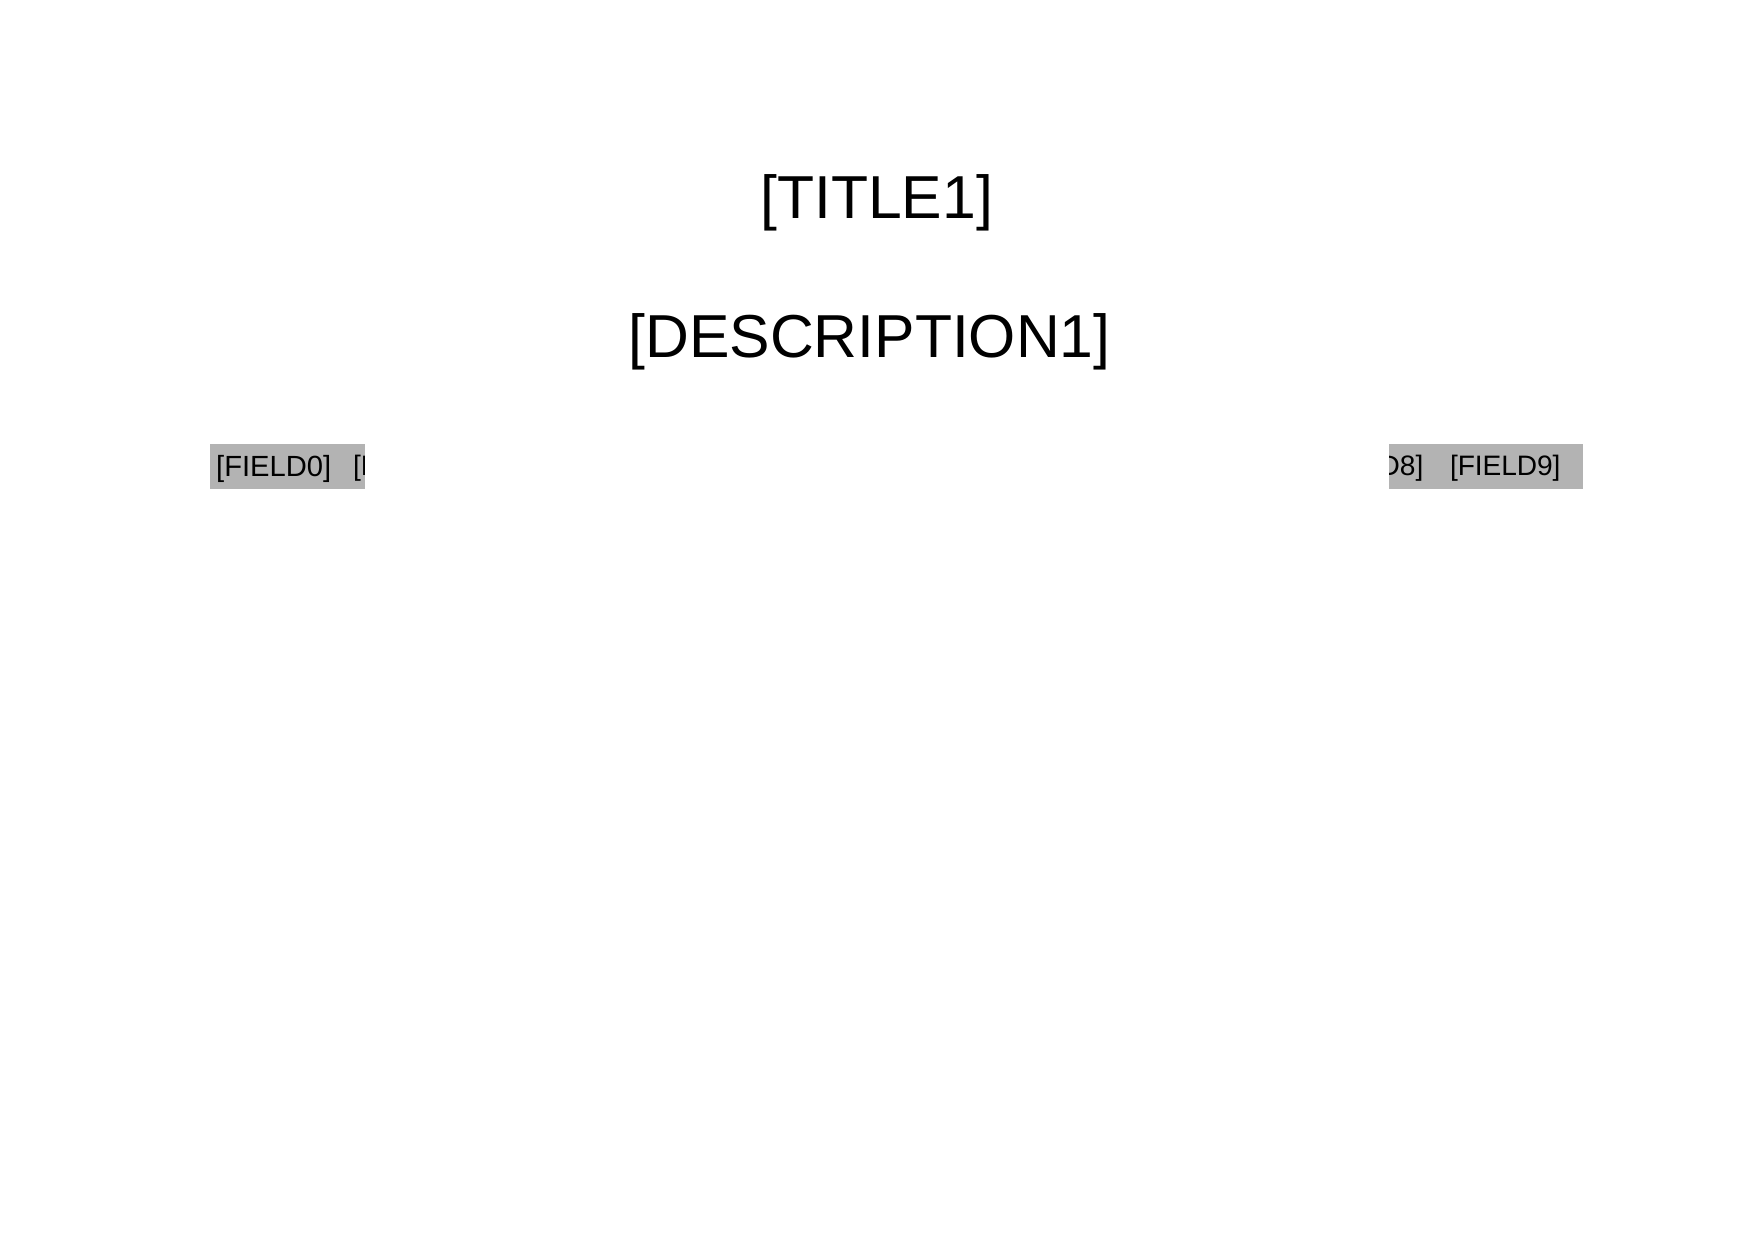

# [TITLE1]
[DESCRIPTION1]
| [FIELD0] | [FIELD1] | [FIELD2] | [FIELD3] | [FIELD4] | [FIELD5] | [FIELD6] | [FIELD7] | [FIELD8] | [FIELD9] |
| --- | --- | --- | --- | --- | --- | --- | --- | --- | --- |